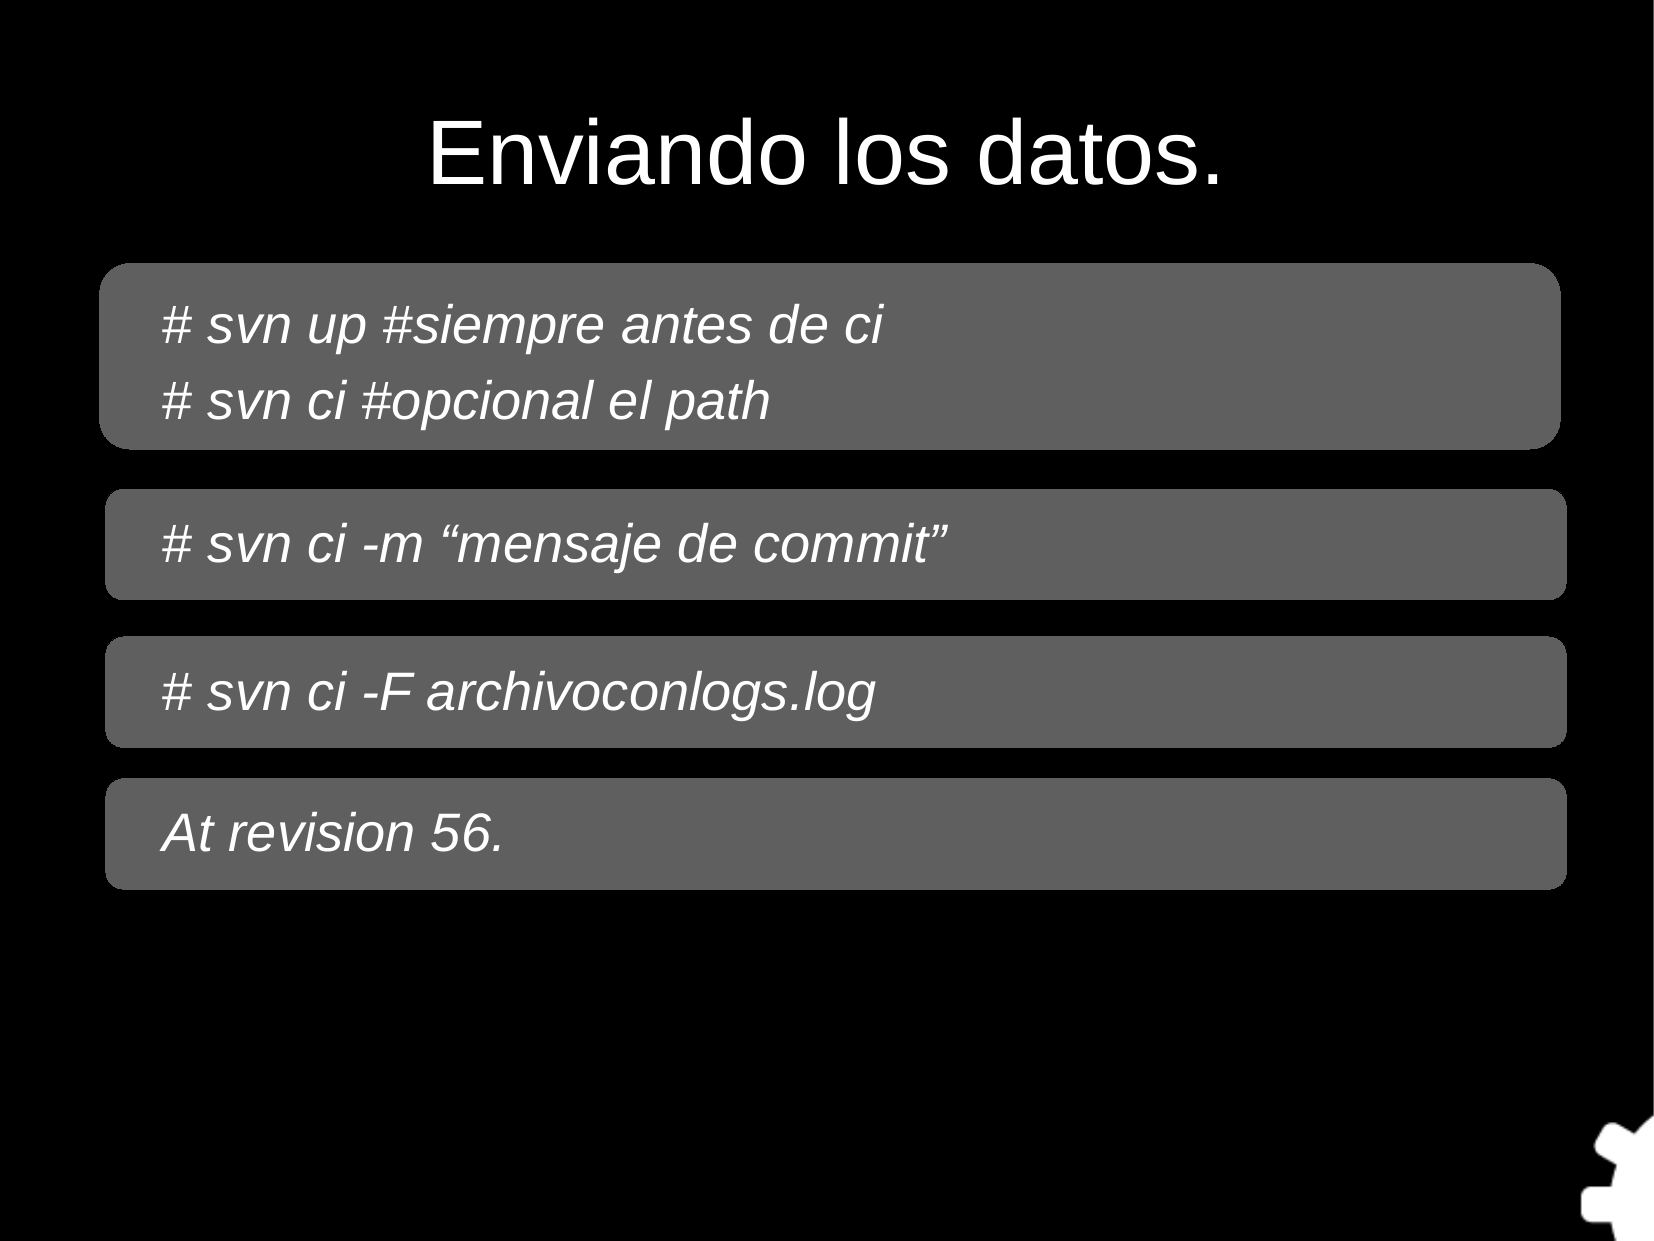

# Enviando los datos.
# svn up #siempre antes de ci
# svn ci #opcional el path
# svn ci -m “mensaje de commit”
# svn ci -F archivoconlogs.log
At revision 56.